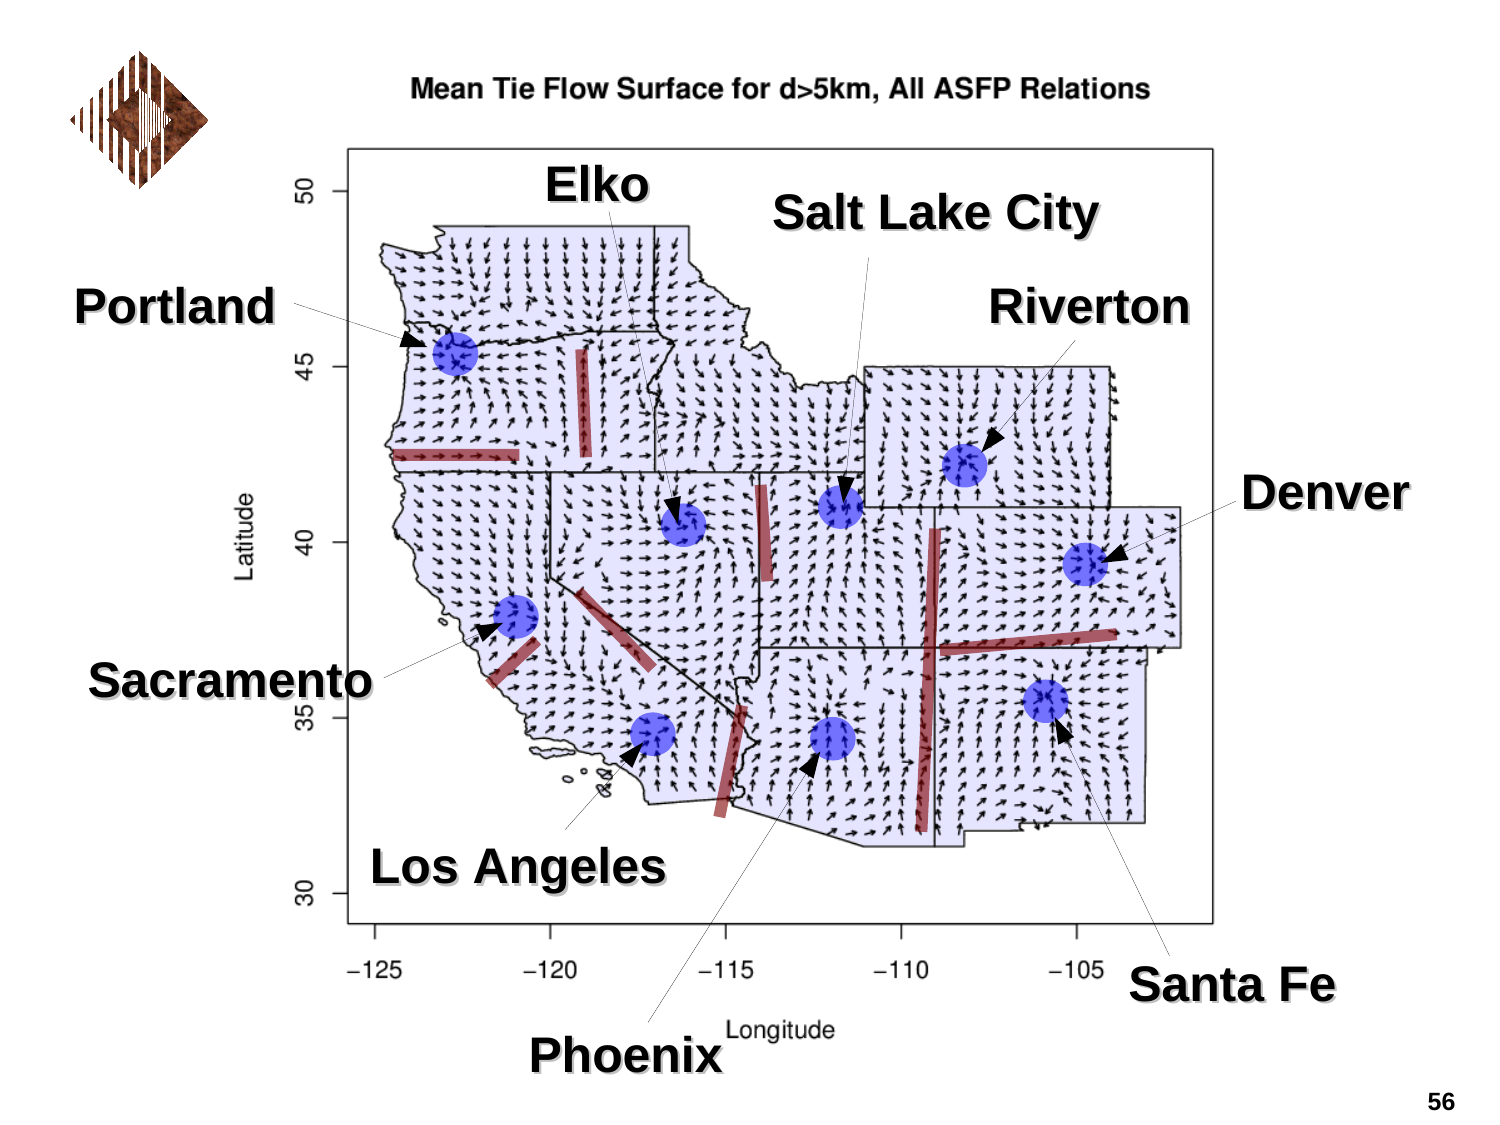

Elko
Salt Lake City
Portland
Riverton
Denver
Sacramento
Los Angeles
Santa Fe
Phoenix